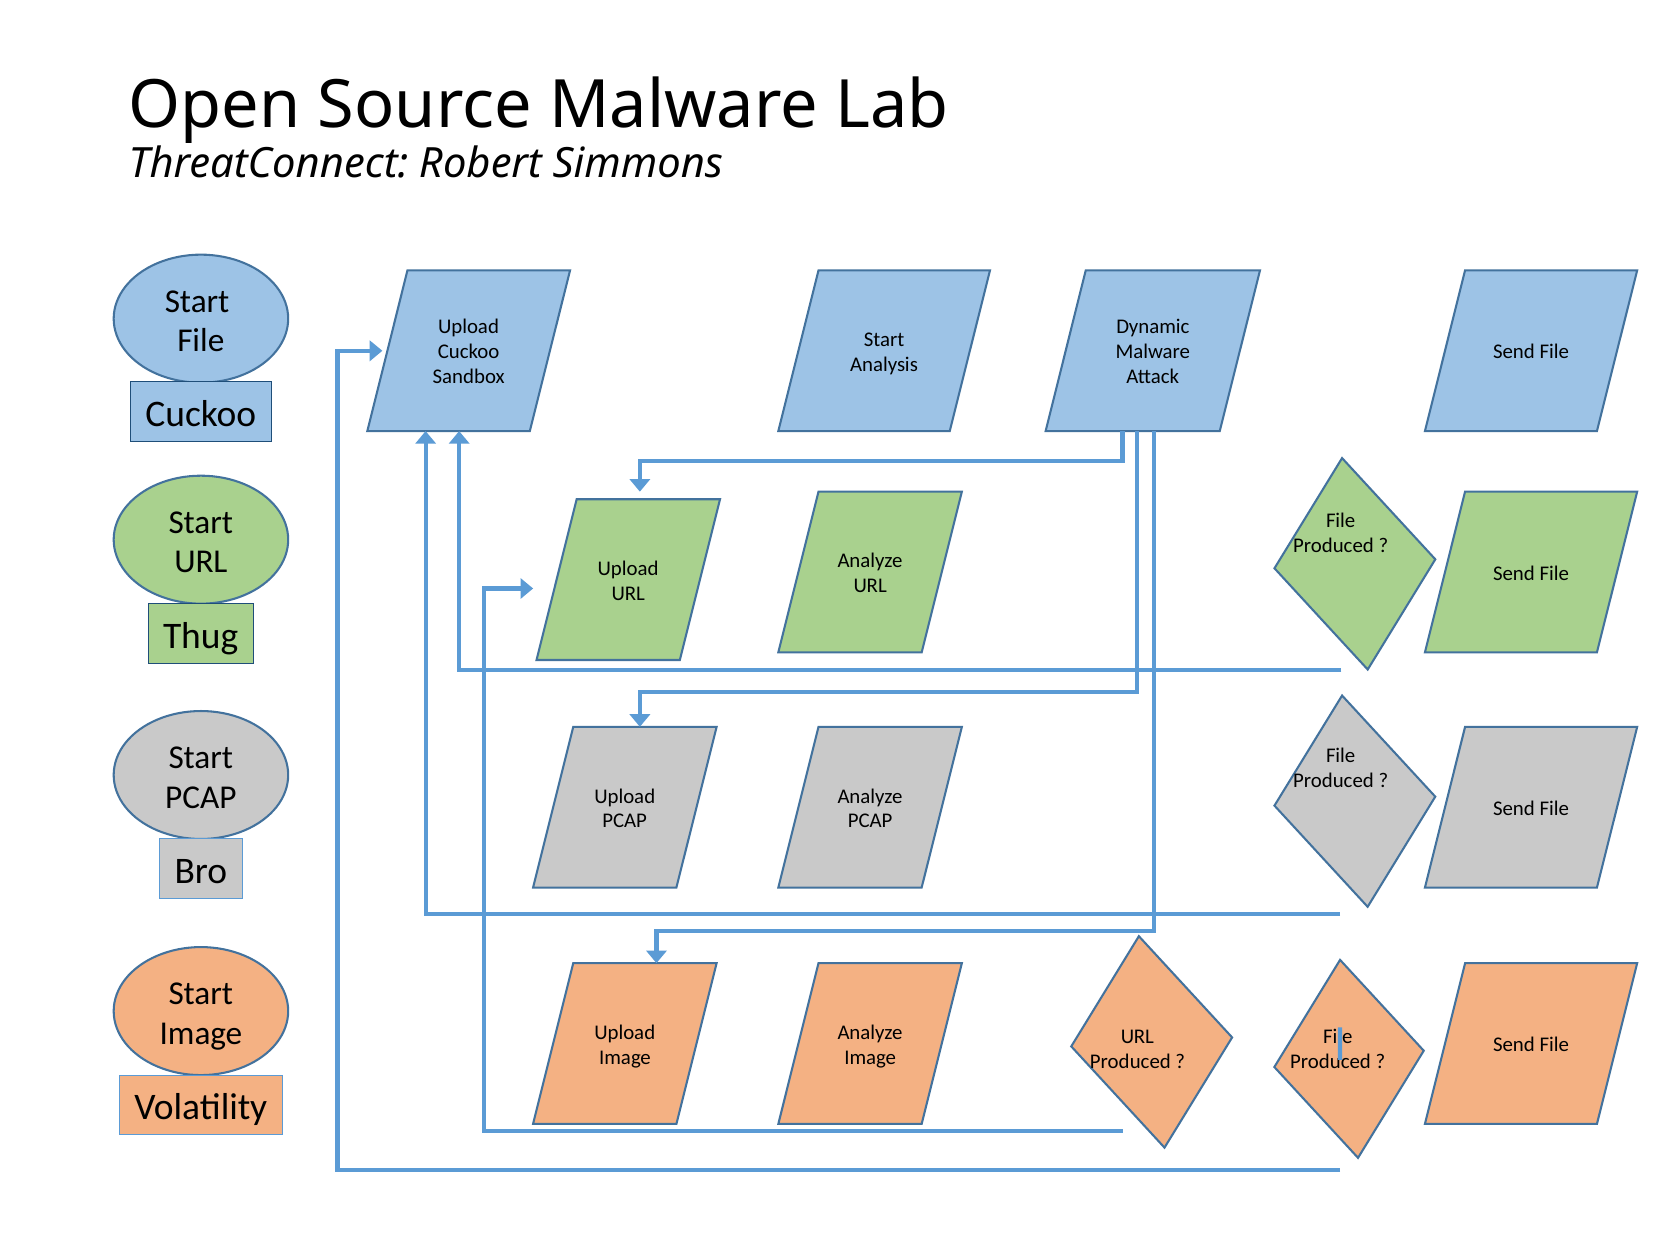

# Open Source Malware Lab ThreatConnect: Robert Simmons
Start
File
Cuckoo
Upload
Cuckoo
Sandbox
Start
Analysis
Dynamic
Malware
Attack
Send File
Start URL
Thug
Analyze
URL
Send File
File
Produced ?
Upload
URL
Start PCAP
Bro
Upload
PCAP
Analyze
PCAP
Send File
File
Produced ?
Start Image
Volatility
Upload
Image
Analyze
Image
Send File
URL
Produced ?
File
Produced ?